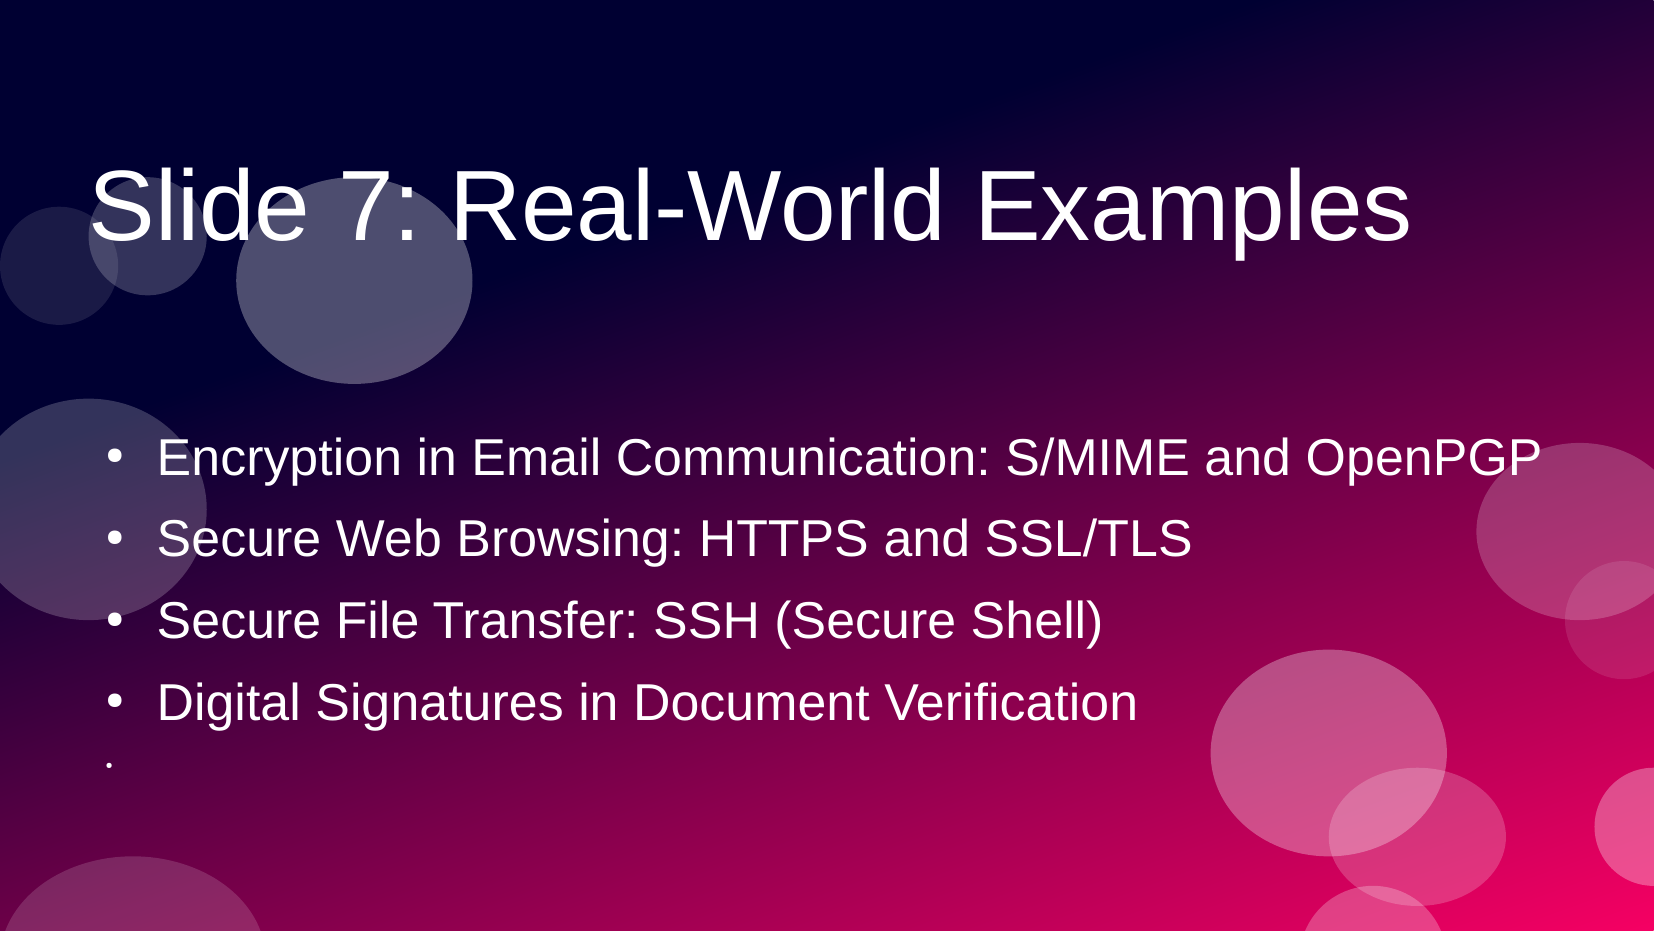

# Slide 7: Real-World Examples
Encryption in Email Communication: S/MIME and OpenPGP
Secure Web Browsing: HTTPS and SSL/TLS
Secure File Transfer: SSH (Secure Shell)
Digital Signatures in Document Verification